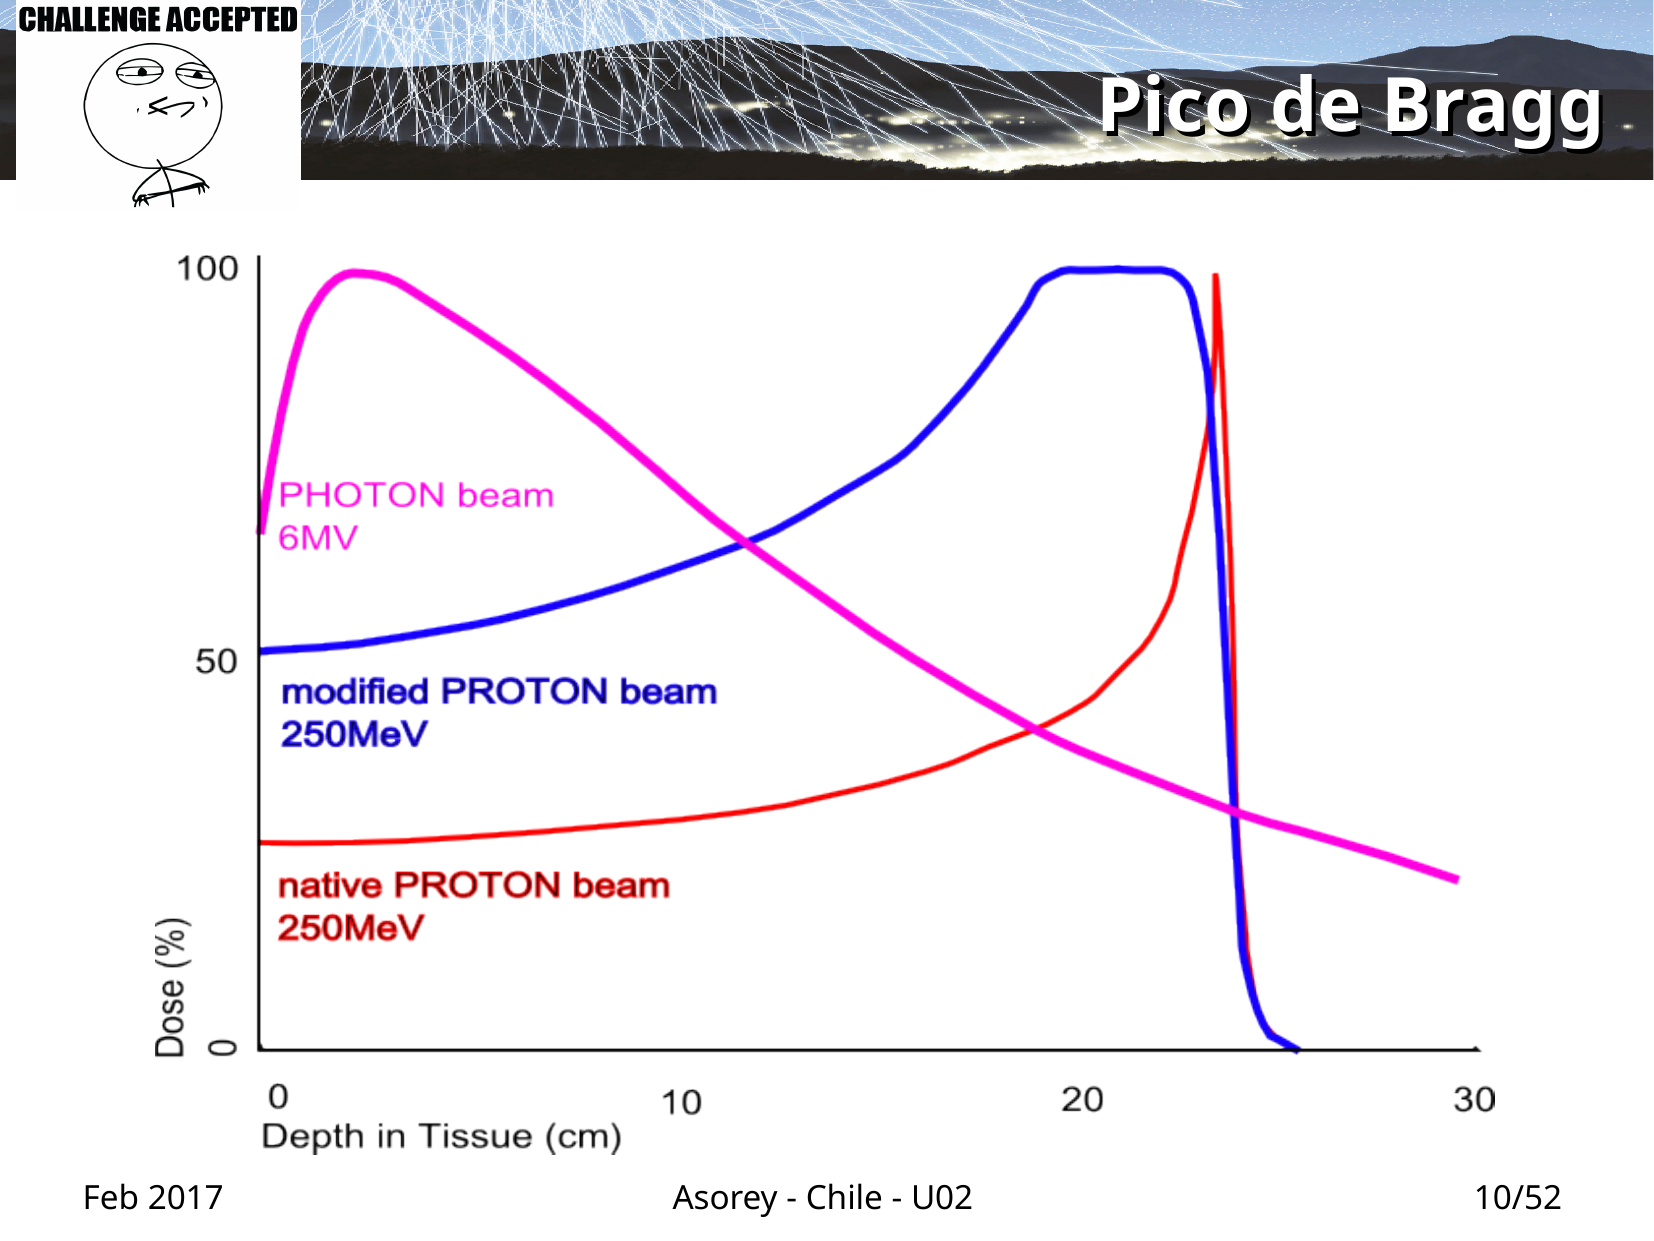

<
# Pico de Bragg
Feb 2017
Asorey - Chile - U02
10